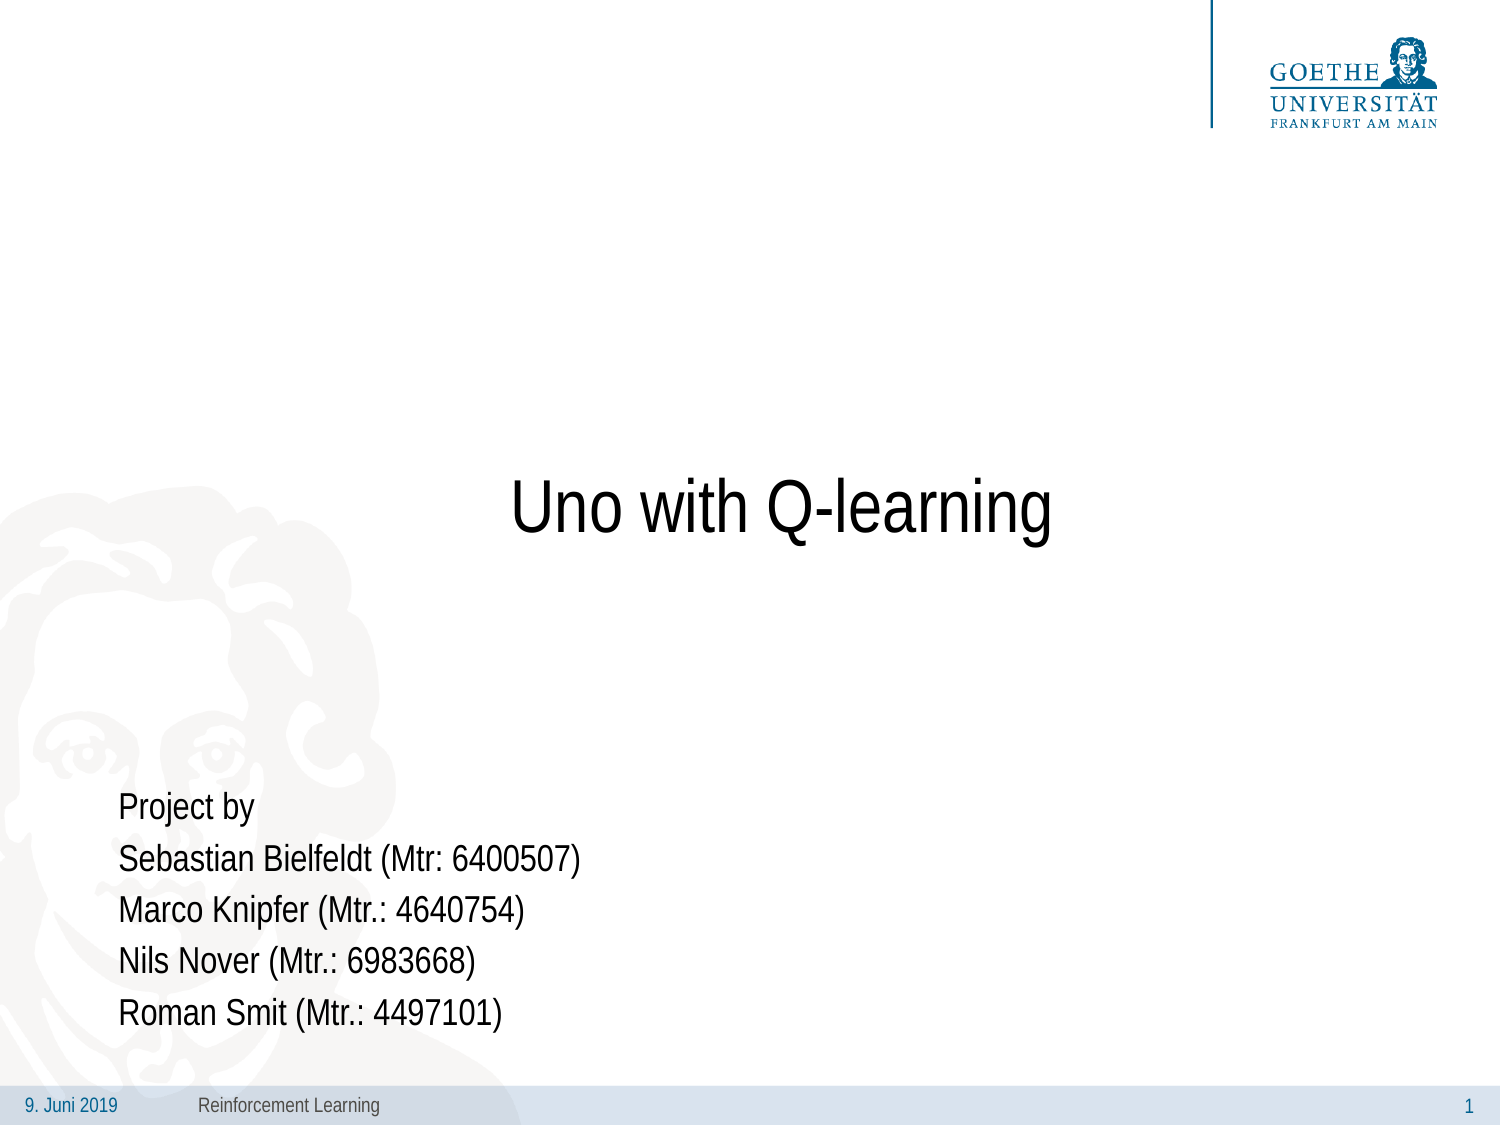

Uno with Q-learning
Project by
Sebastian Bielfeldt (Mtr: 6400507)
Marco Knipfer (Mtr.: 4640754)
Nils Nover (Mtr.: 6983668)
Roman Smit (Mtr.: 4497101)
Reinforcement Learning